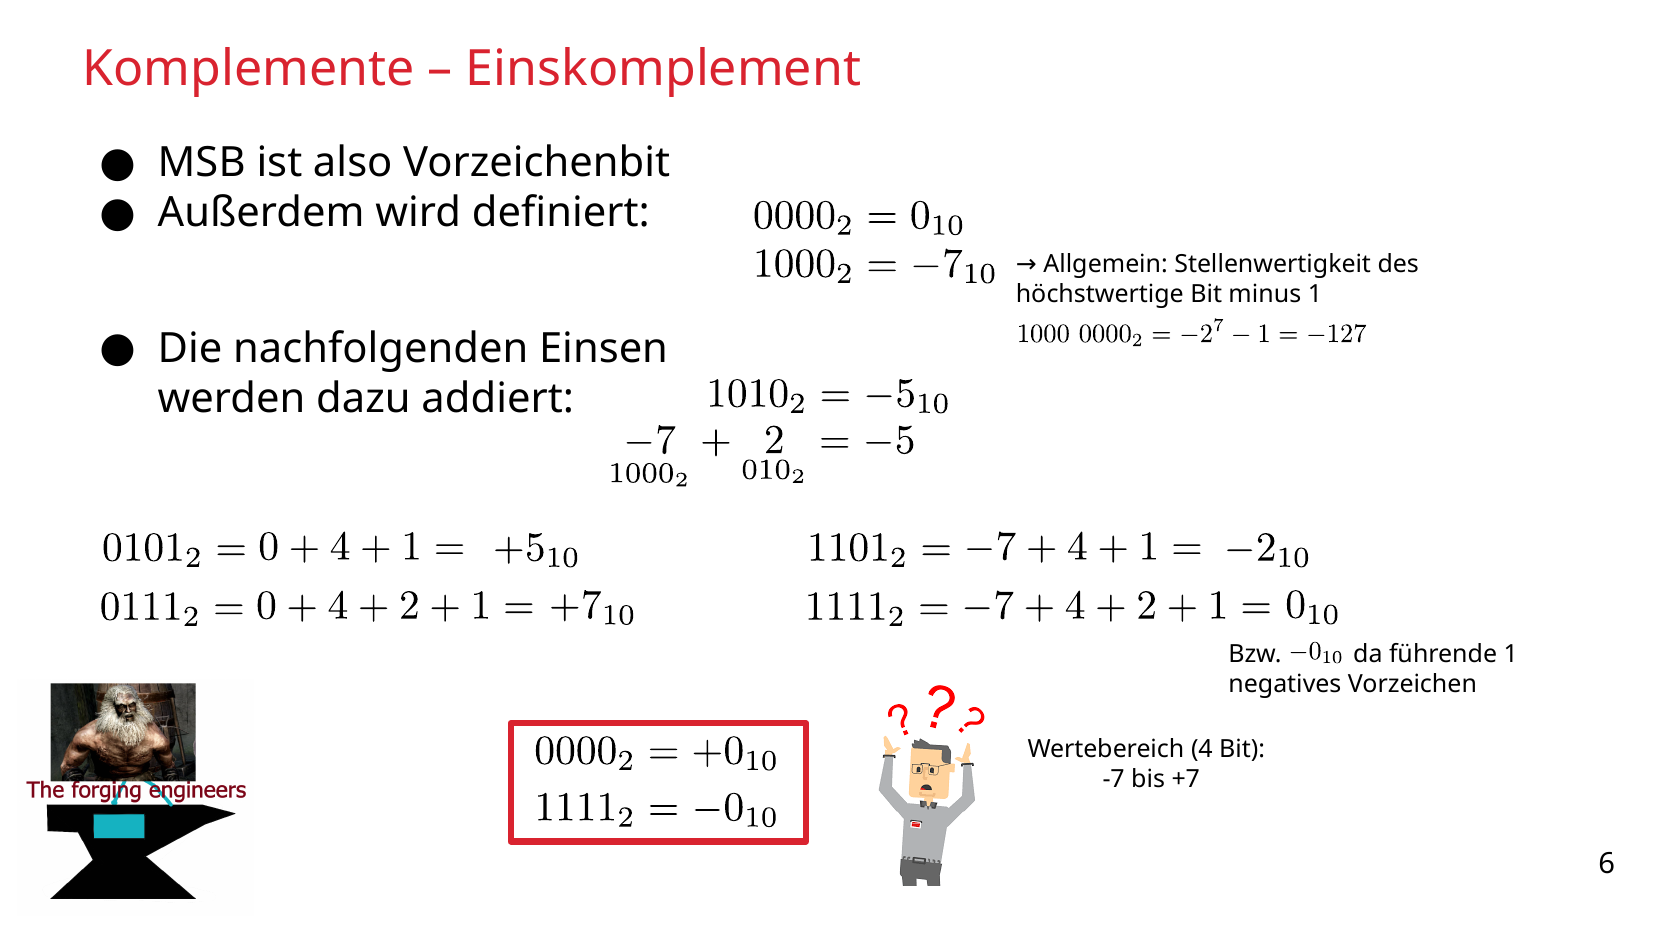

# Komplemente – Einskomplement
MSB ist also Vorzeichenbit
Außerdem wird definiert:
→ Allgemein: Stellenwertigkeit des höchstwertige Bit minus 1
Die nachfolgenden Einsen werden dazu addiert:
Bzw. da führende 1 negatives Vorzeichen
Wertebereich (4 Bit):
	-7 bis +7